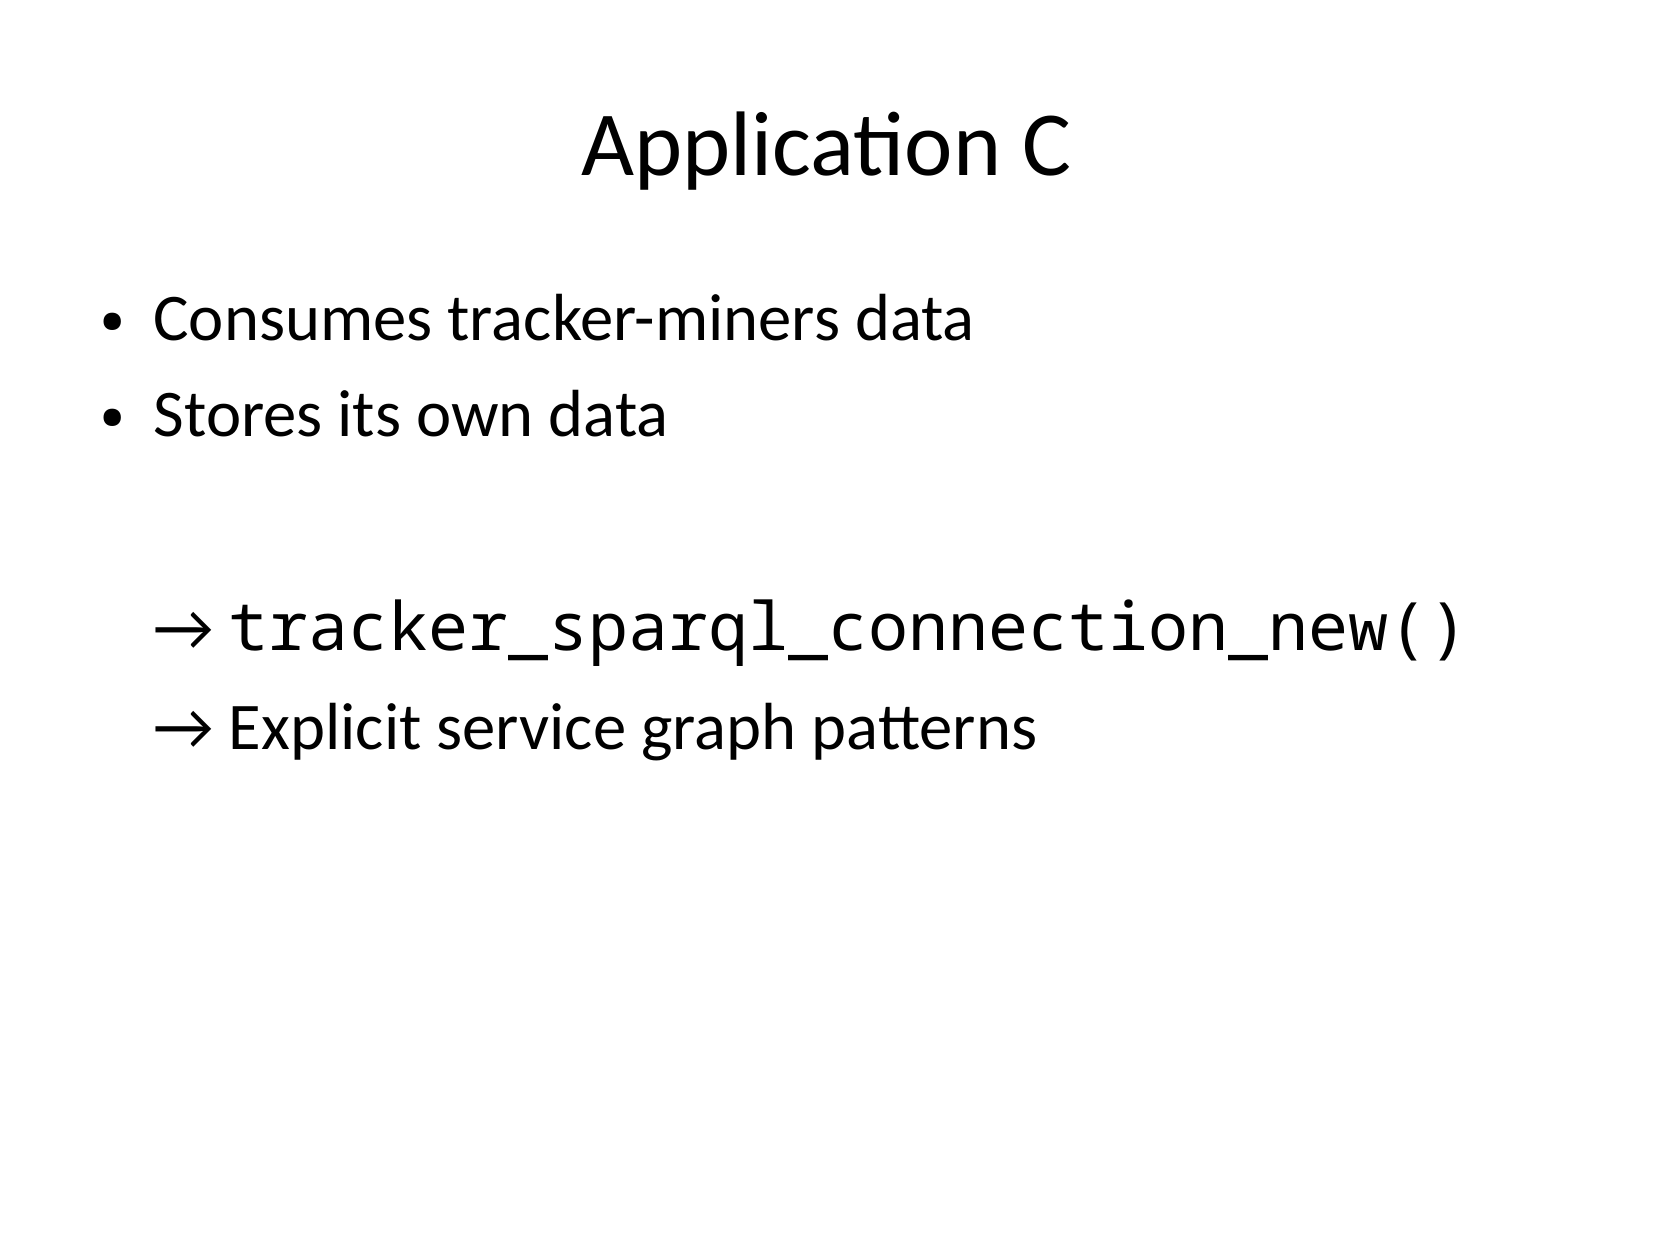

# Application C
Consumes tracker-miners data
Stores its own data
→ tracker_sparql_connection_new()
→ Explicit service graph patterns